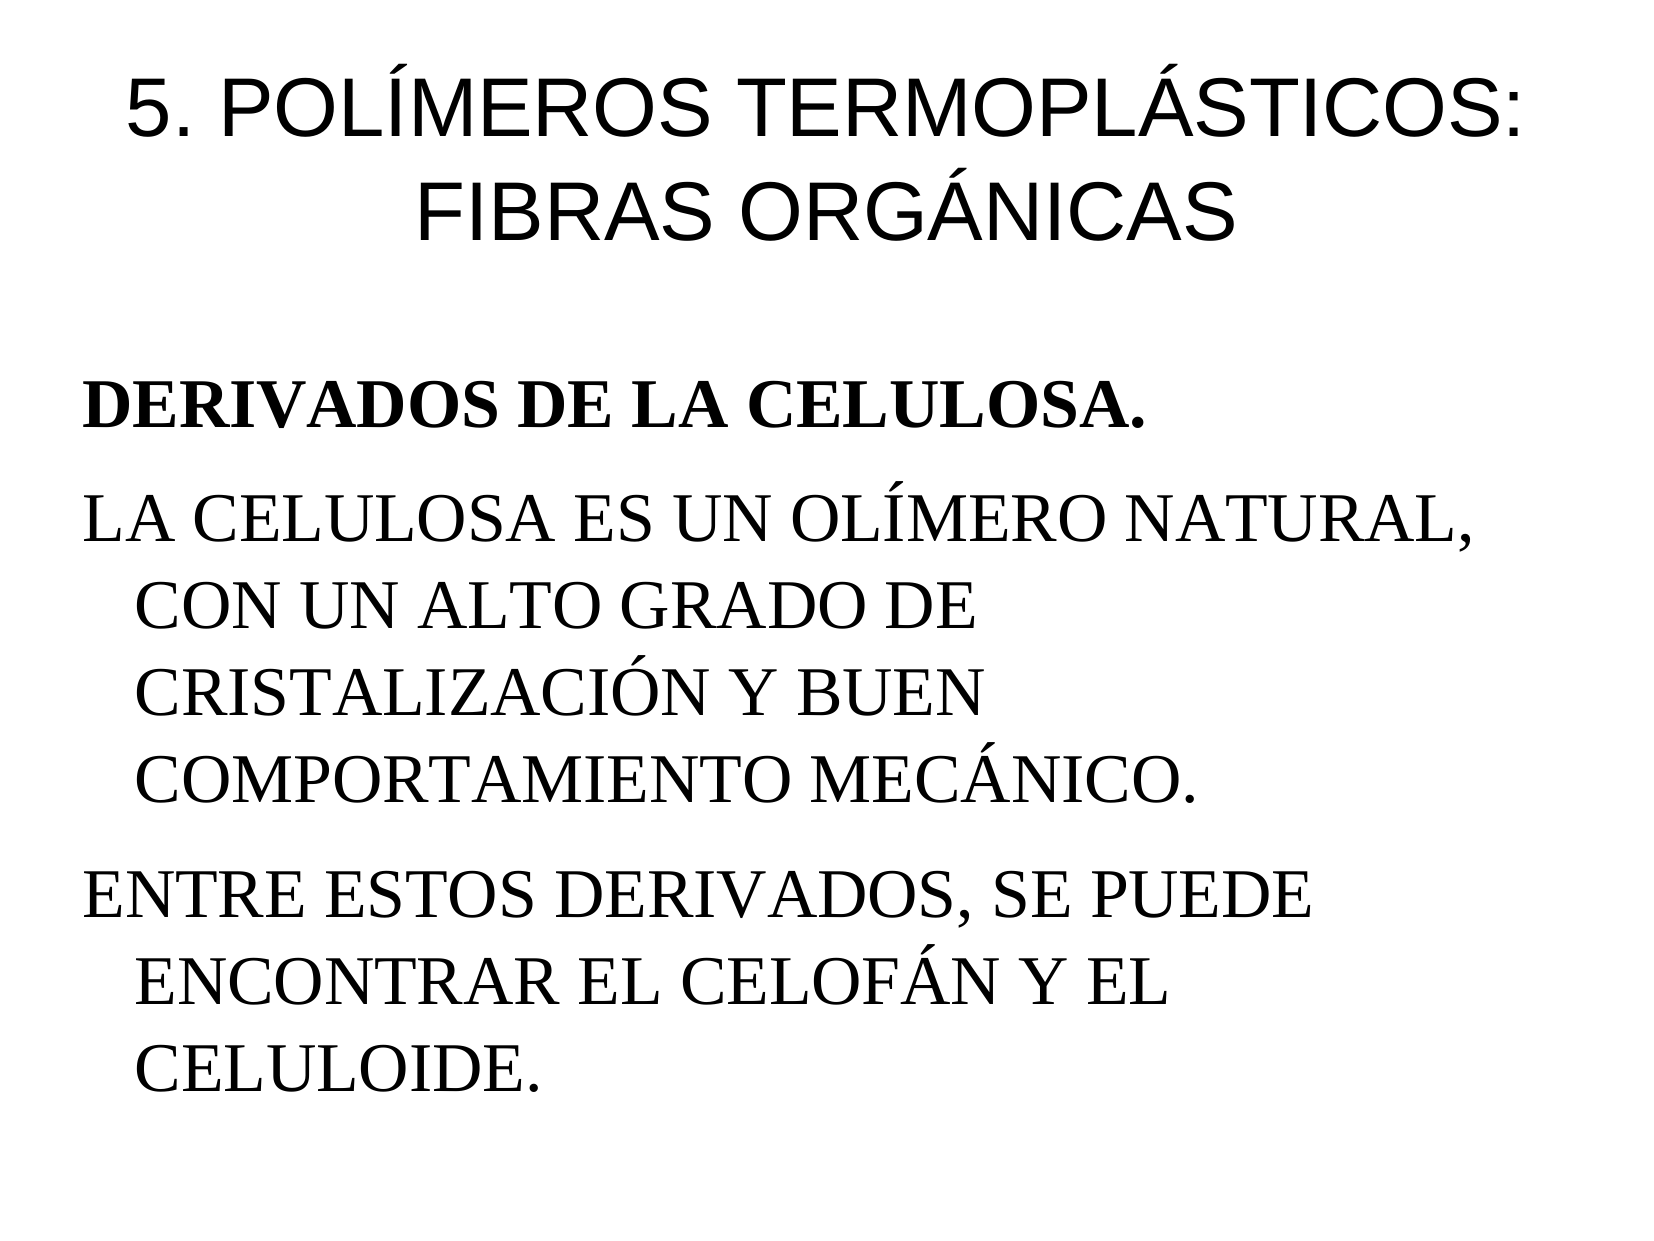

# 5. POLÍMEROS TERMOPLÁSTICOS: FIBRAS ORGÁNICAS
DERIVADOS DE LA CELULOSA.
LA CELULOSA ES UN OLÍMERO NATURAL, CON UN ALTO GRADO DE CRISTALIZACIÓN Y BUEN COMPORTAMIENTO MECÁNICO.
ENTRE ESTOS DERIVADOS, SE PUEDE ENCONTRAR EL CELOFÁN Y EL CELULOIDE.